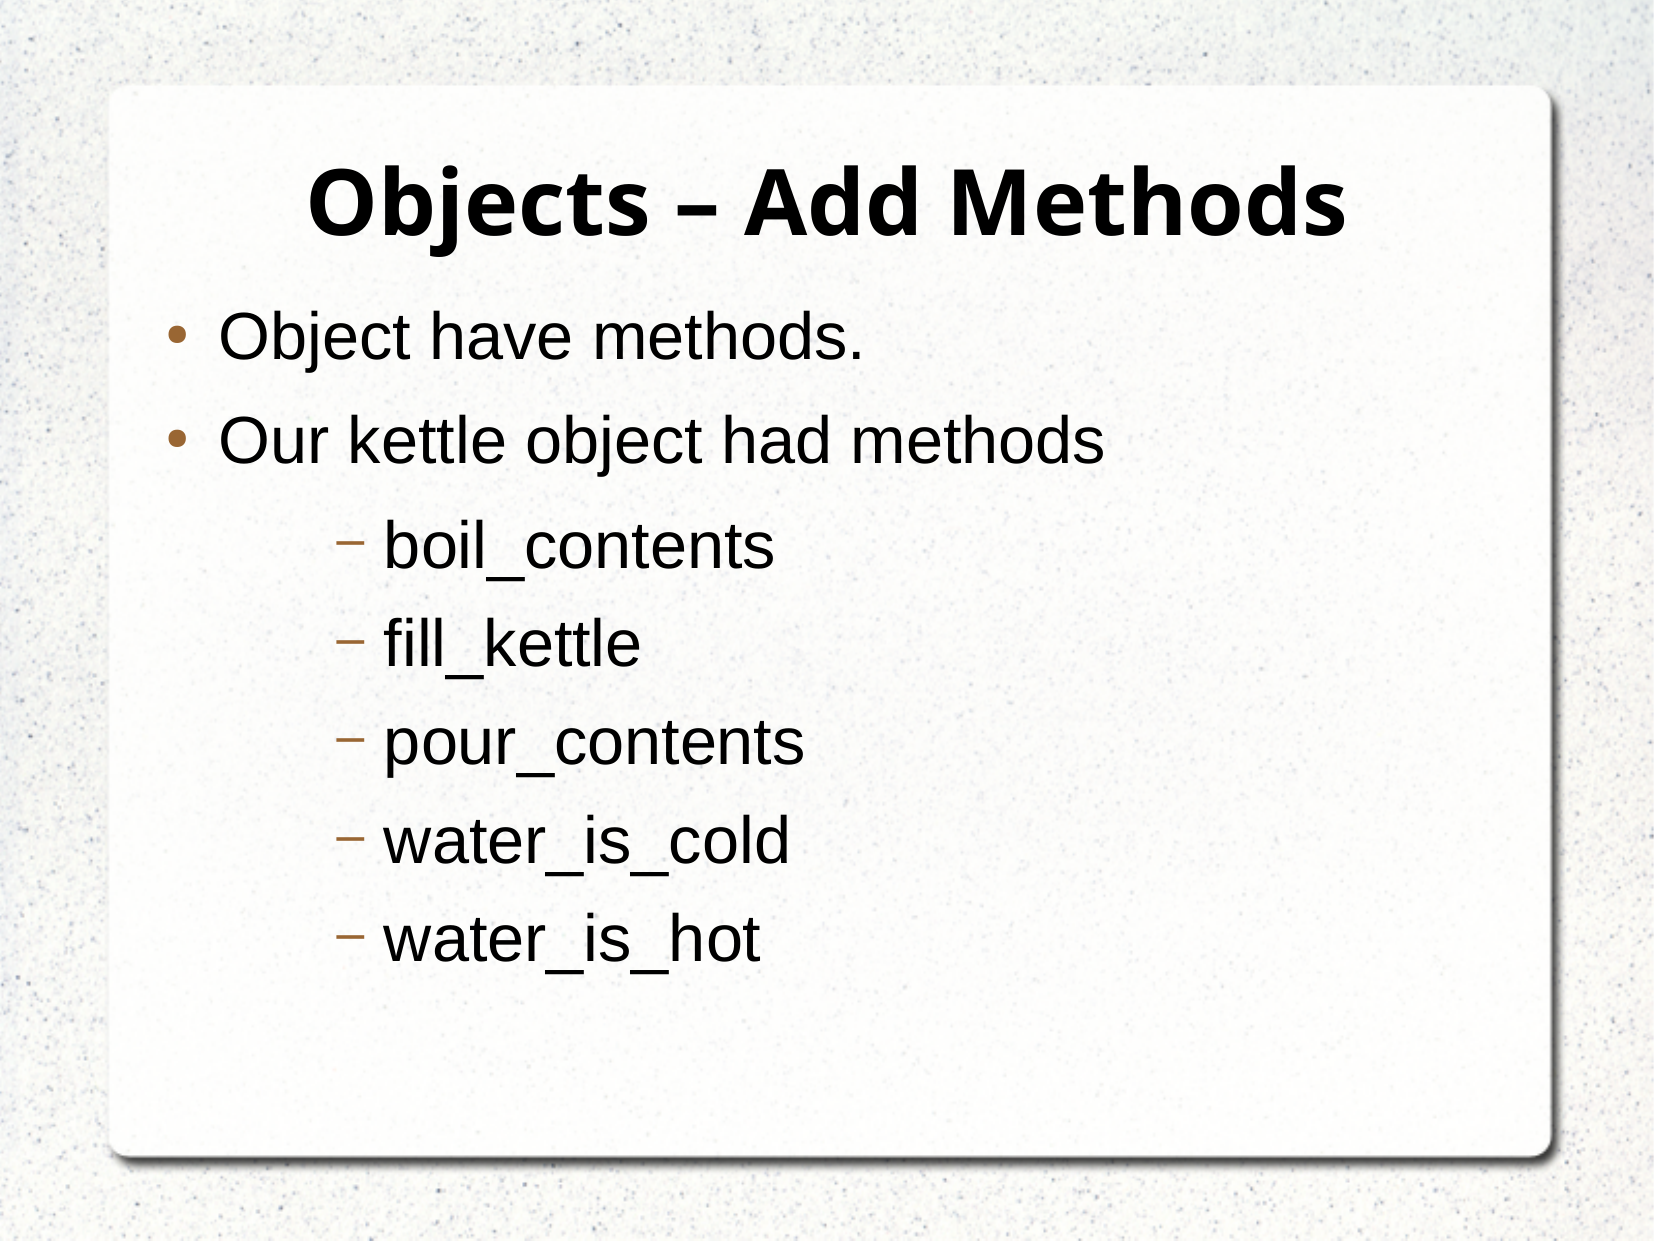

# Objects – Add Methods
Object have methods.
Our kettle object had methods
boil_contents
fill_kettle
pour_contents
water_is_cold
water_is_hot